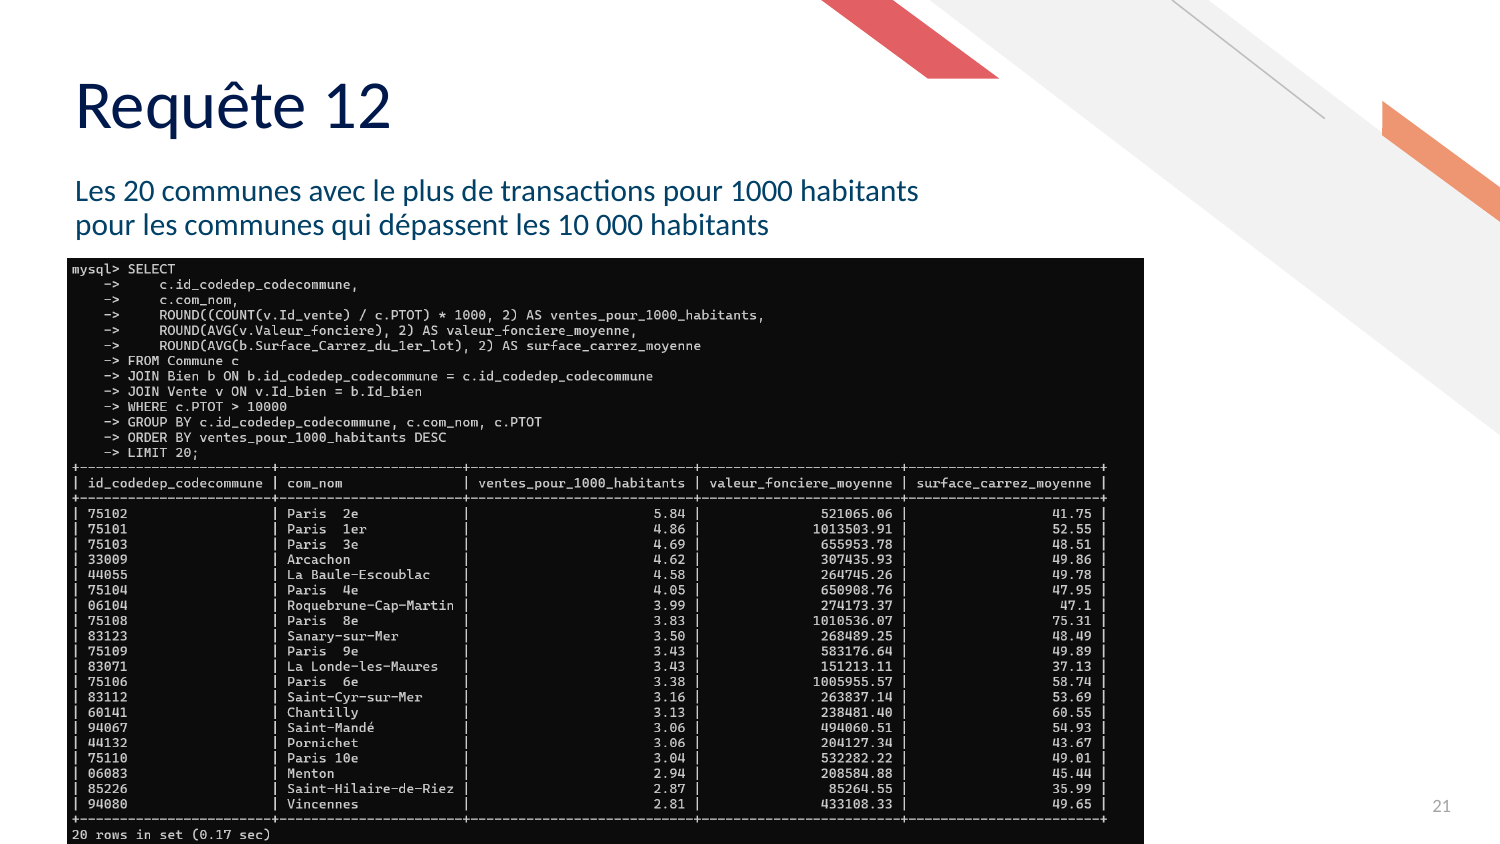

# Requête 12
Les 20 communes avec le plus de transactions pour 1000 habitants
pour les communes qui dépassent les 10 000 habitants